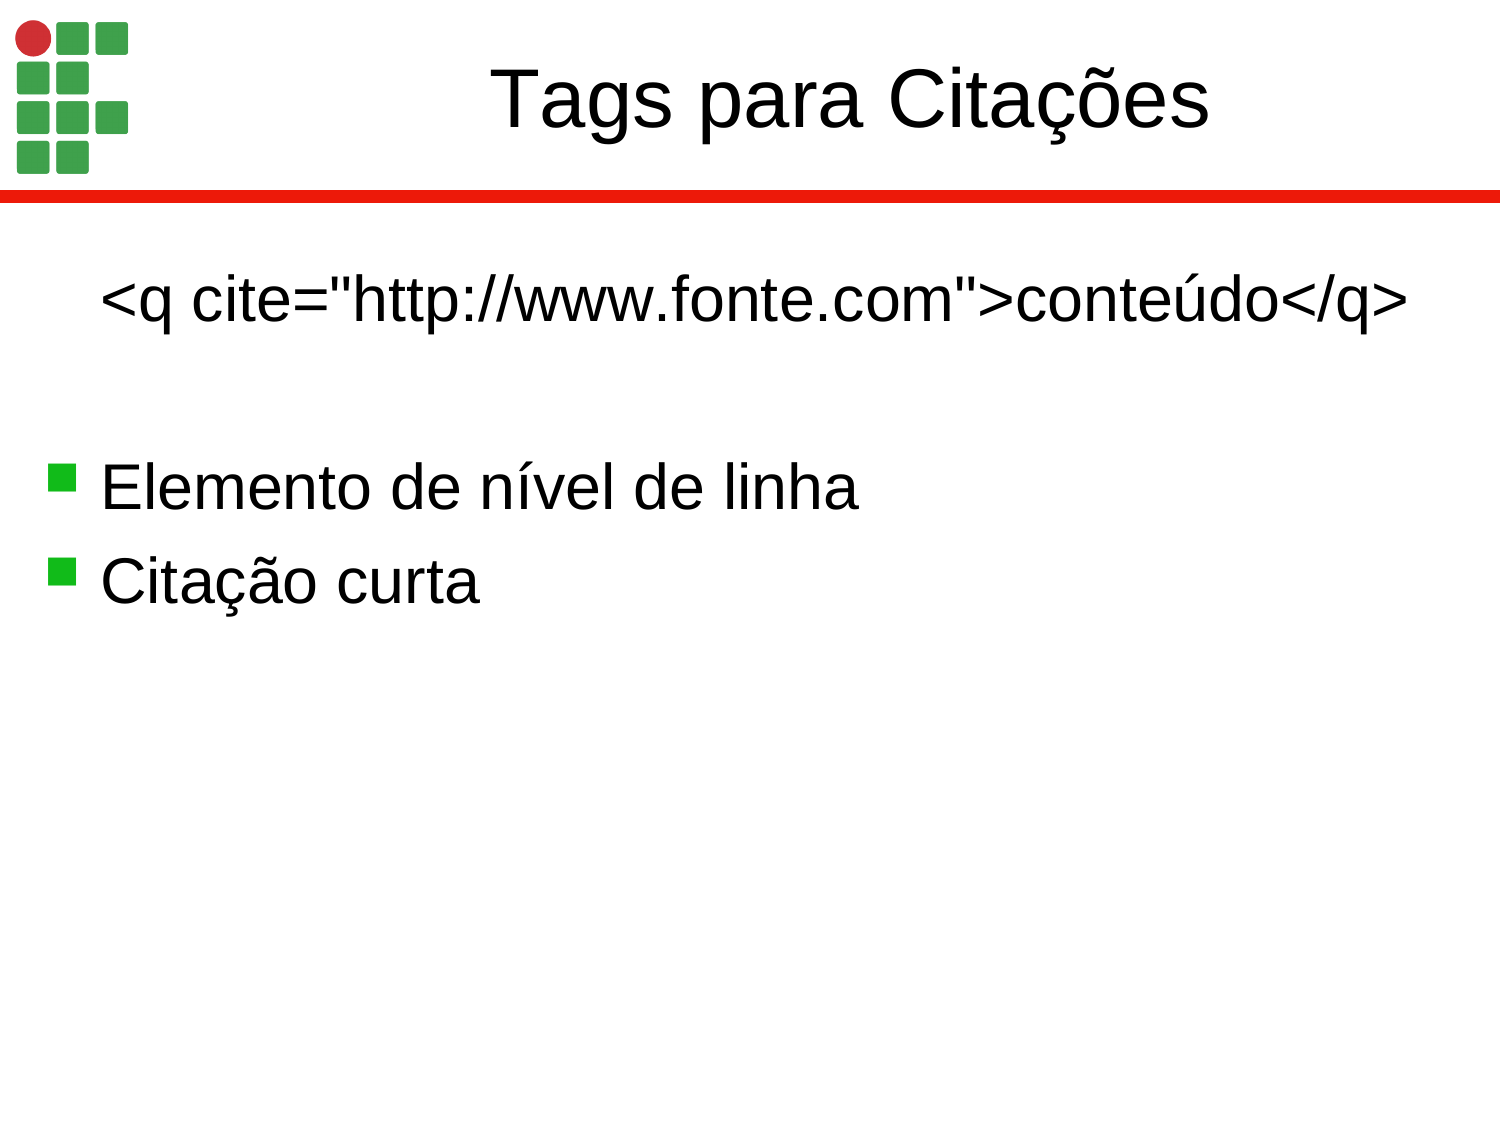

# Tags para Citações
<q cite="http://www.fonte.com">conteúdo</q>
Elemento de nível de linha
Citação curta